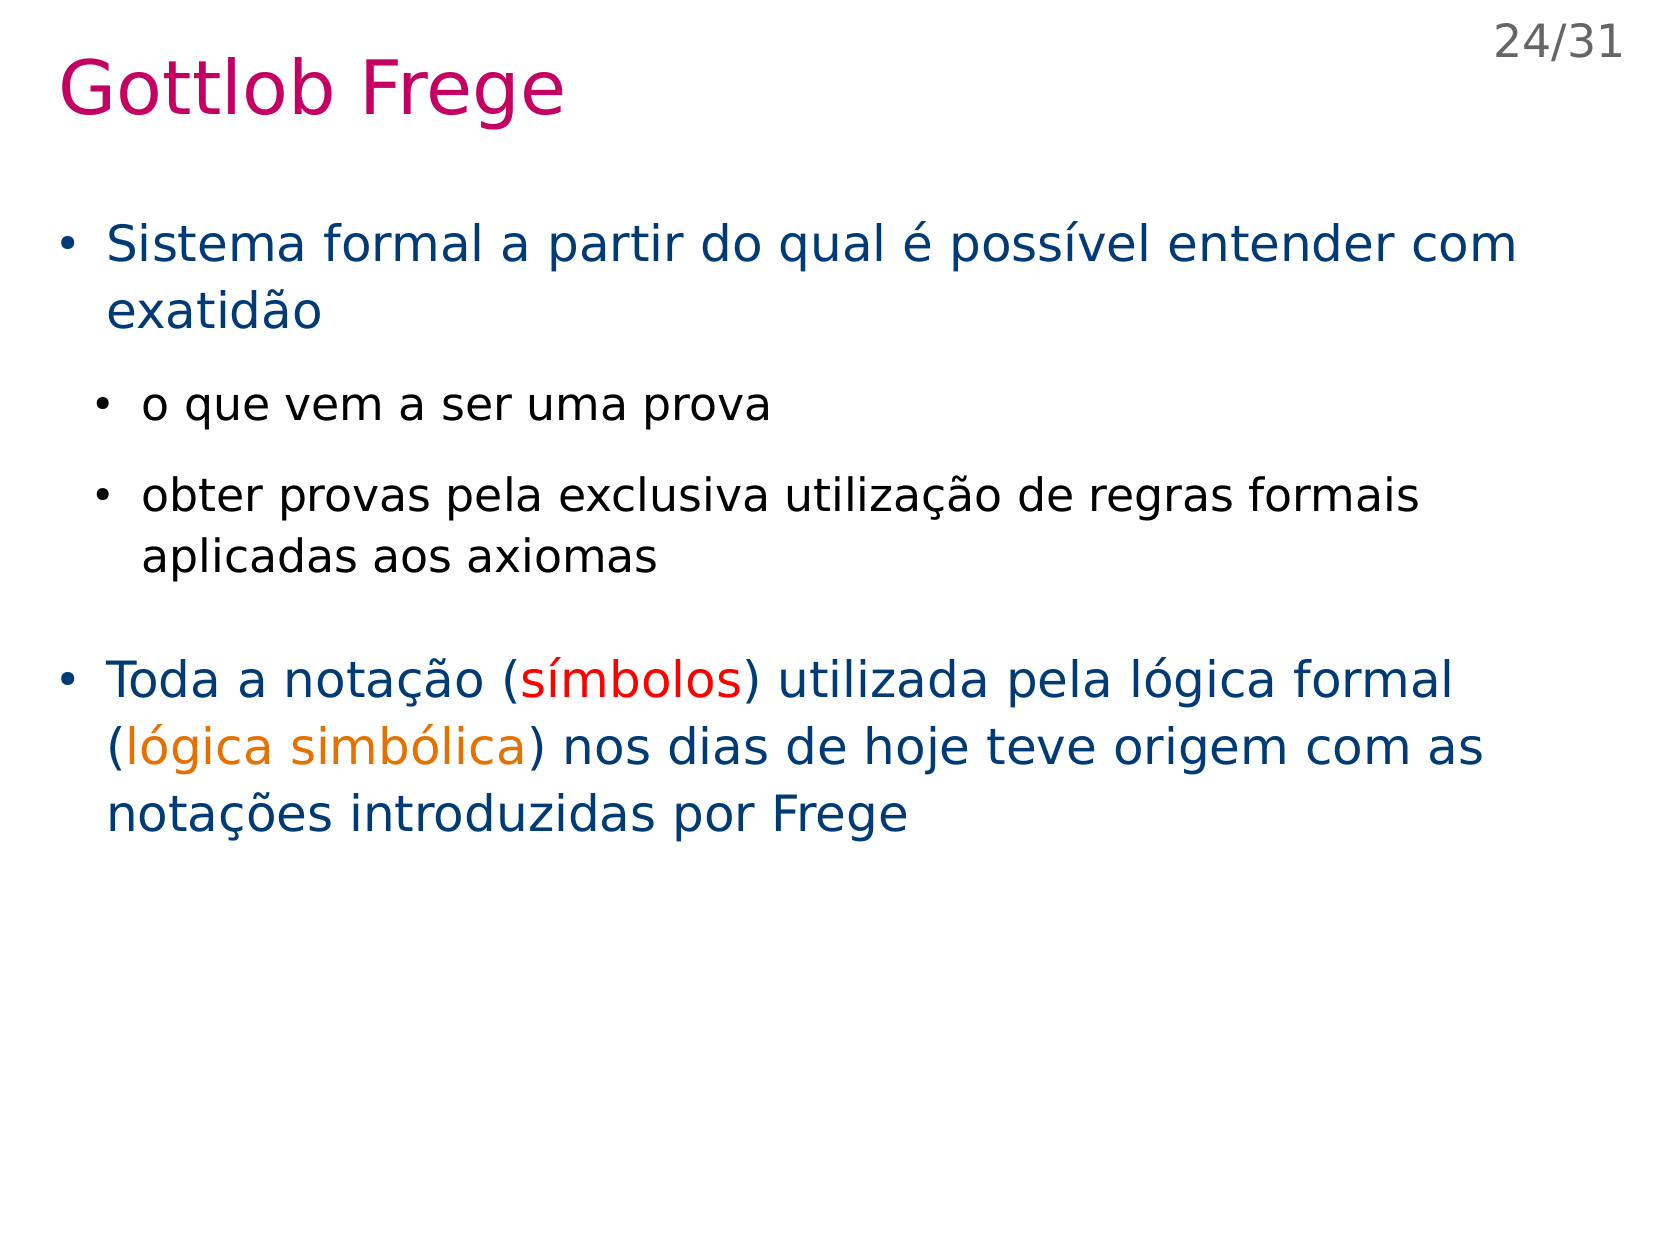

24
# Gottlob Frege
Sistema formal a partir do qual é possível entender com exatidão
o que vem a ser uma prova
obter provas pela exclusiva utilização de regras formais aplicadas aos axiomas
Toda a notação (símbolos) utilizada pela lógica formal (lógica simbólica) nos dias de hoje teve origem com as notações introduzidas por Frege